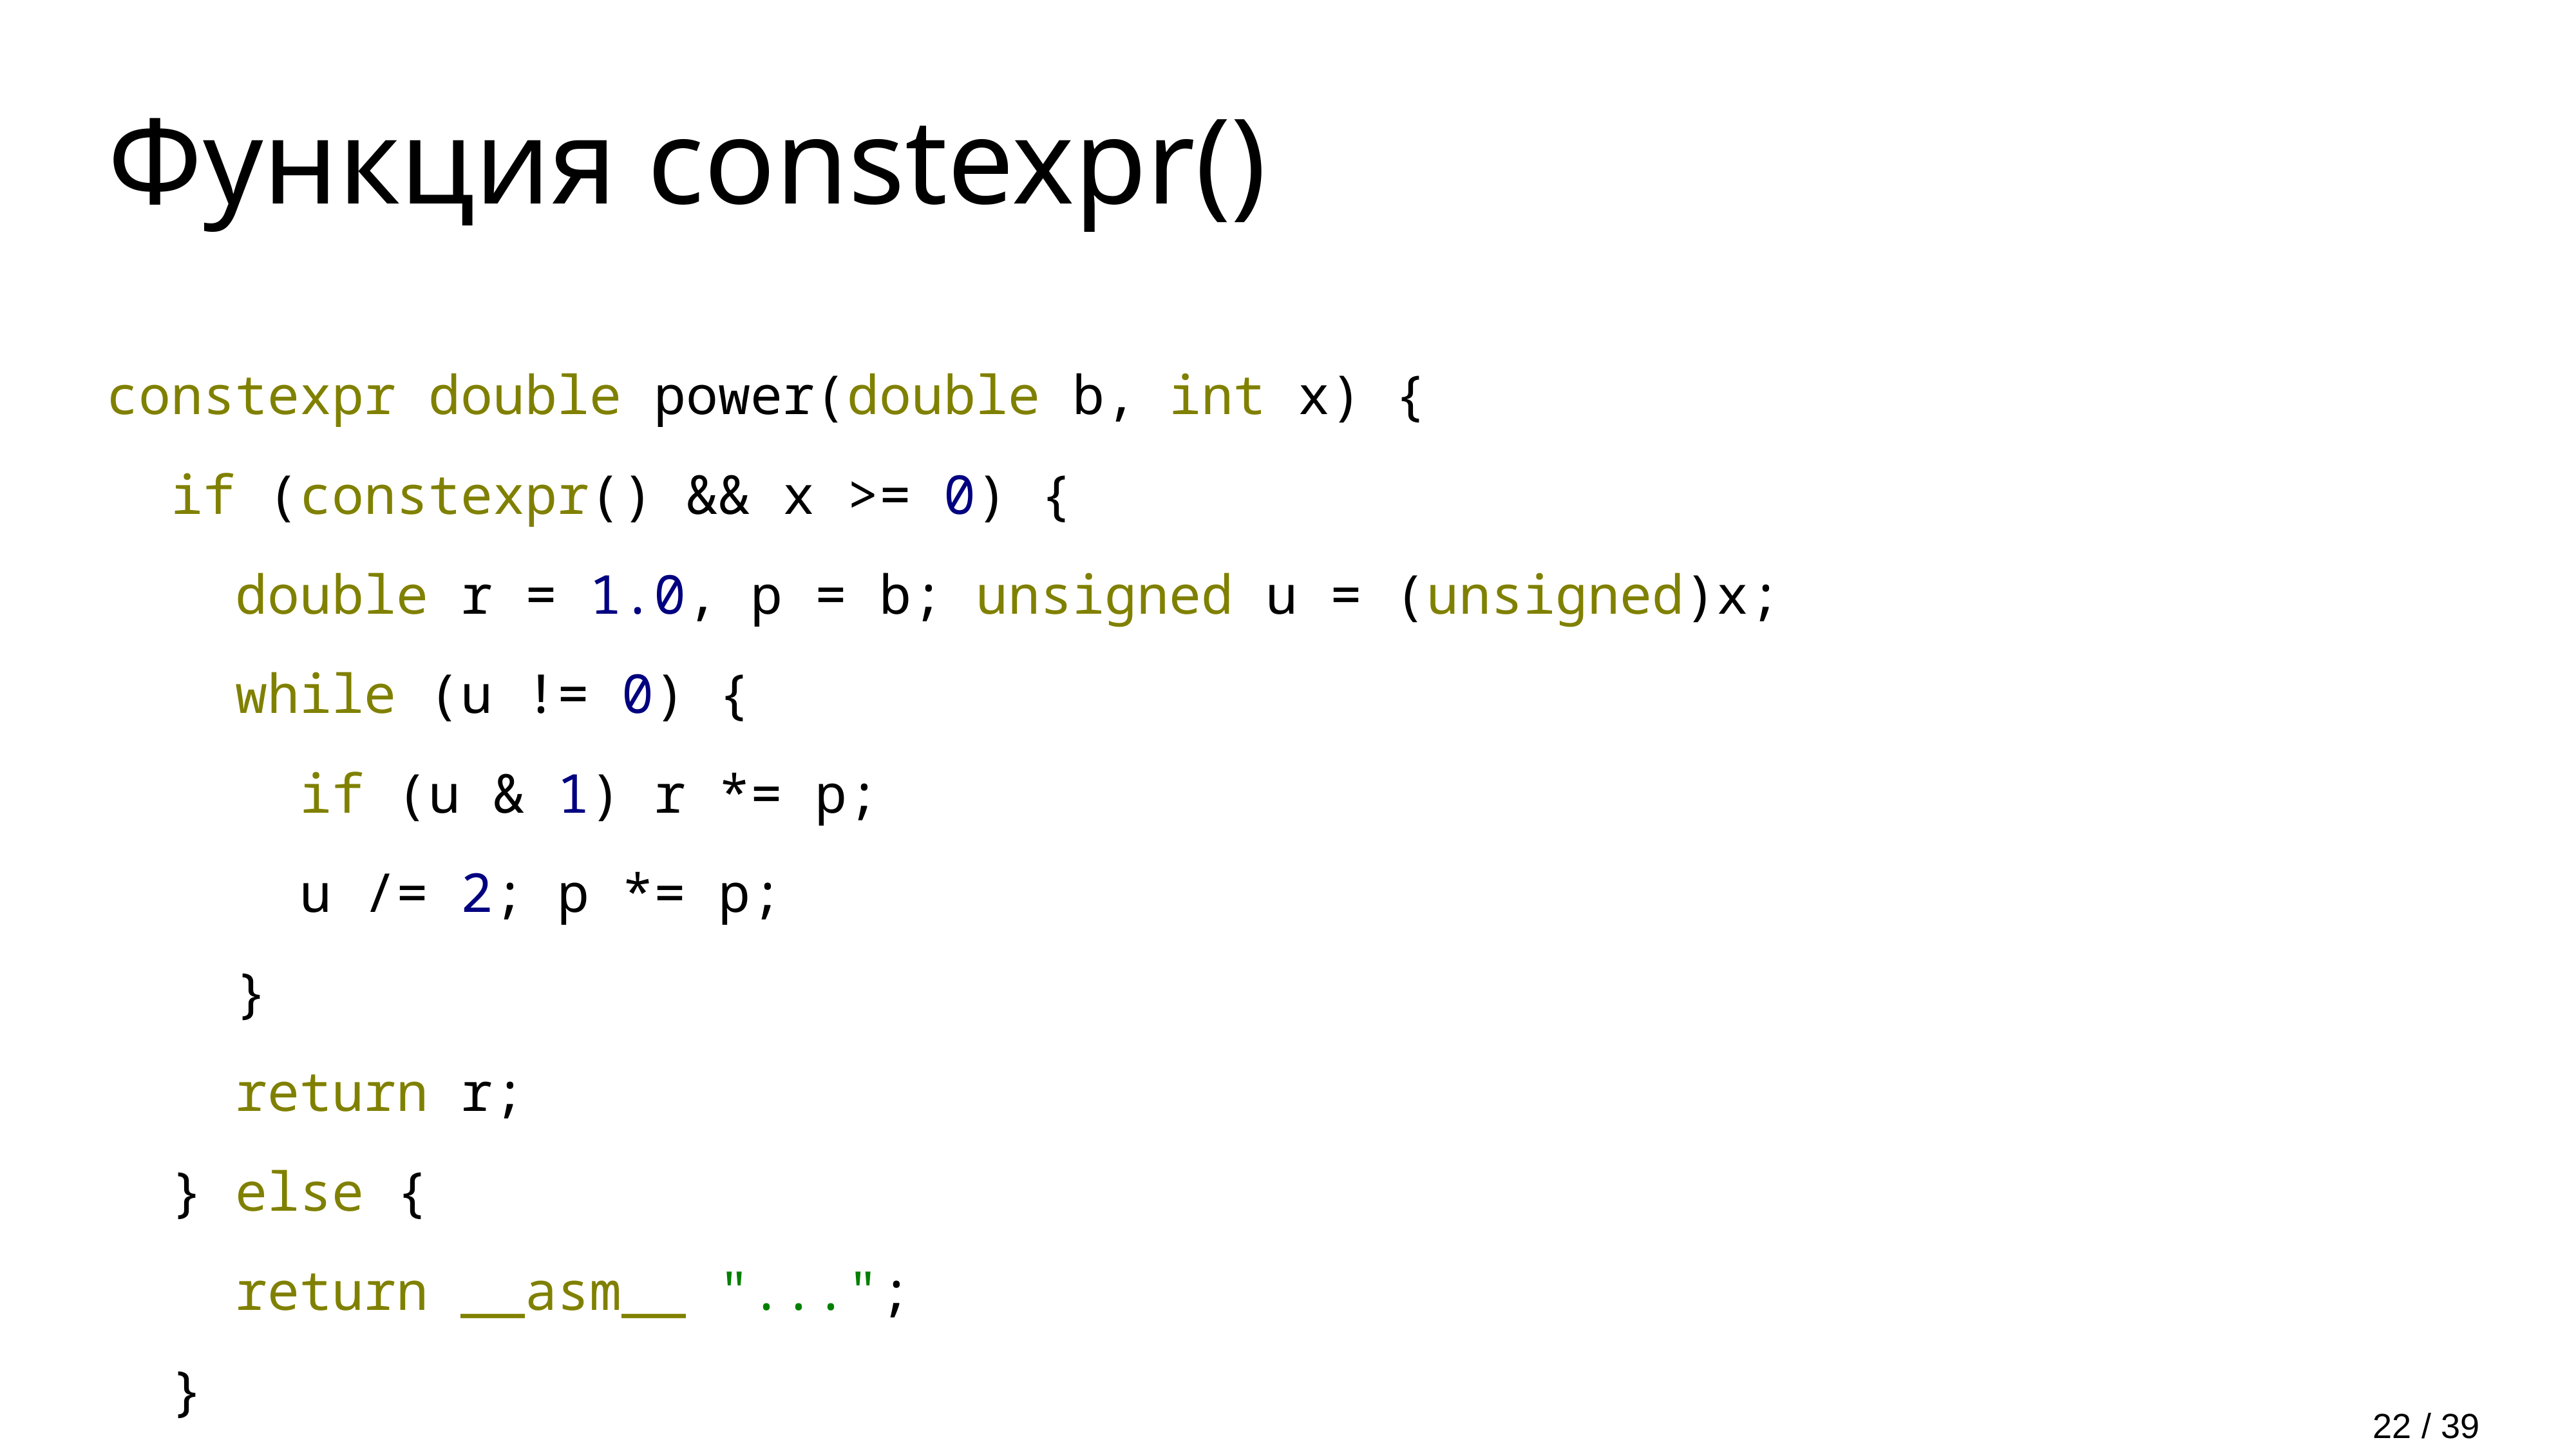

# Функция constexpr()
constexpr double power(double b, int x) {
 if (constexpr() && x >= 0) {
 double r = 1.0, p = b; unsigned u = (unsigned)x;
 while (u != 0) {
 if (u & 1) r *= p;
 u /= 2; p *= p;
 }
 return r;
 } else {
 return __asm__ "...";
 }
}